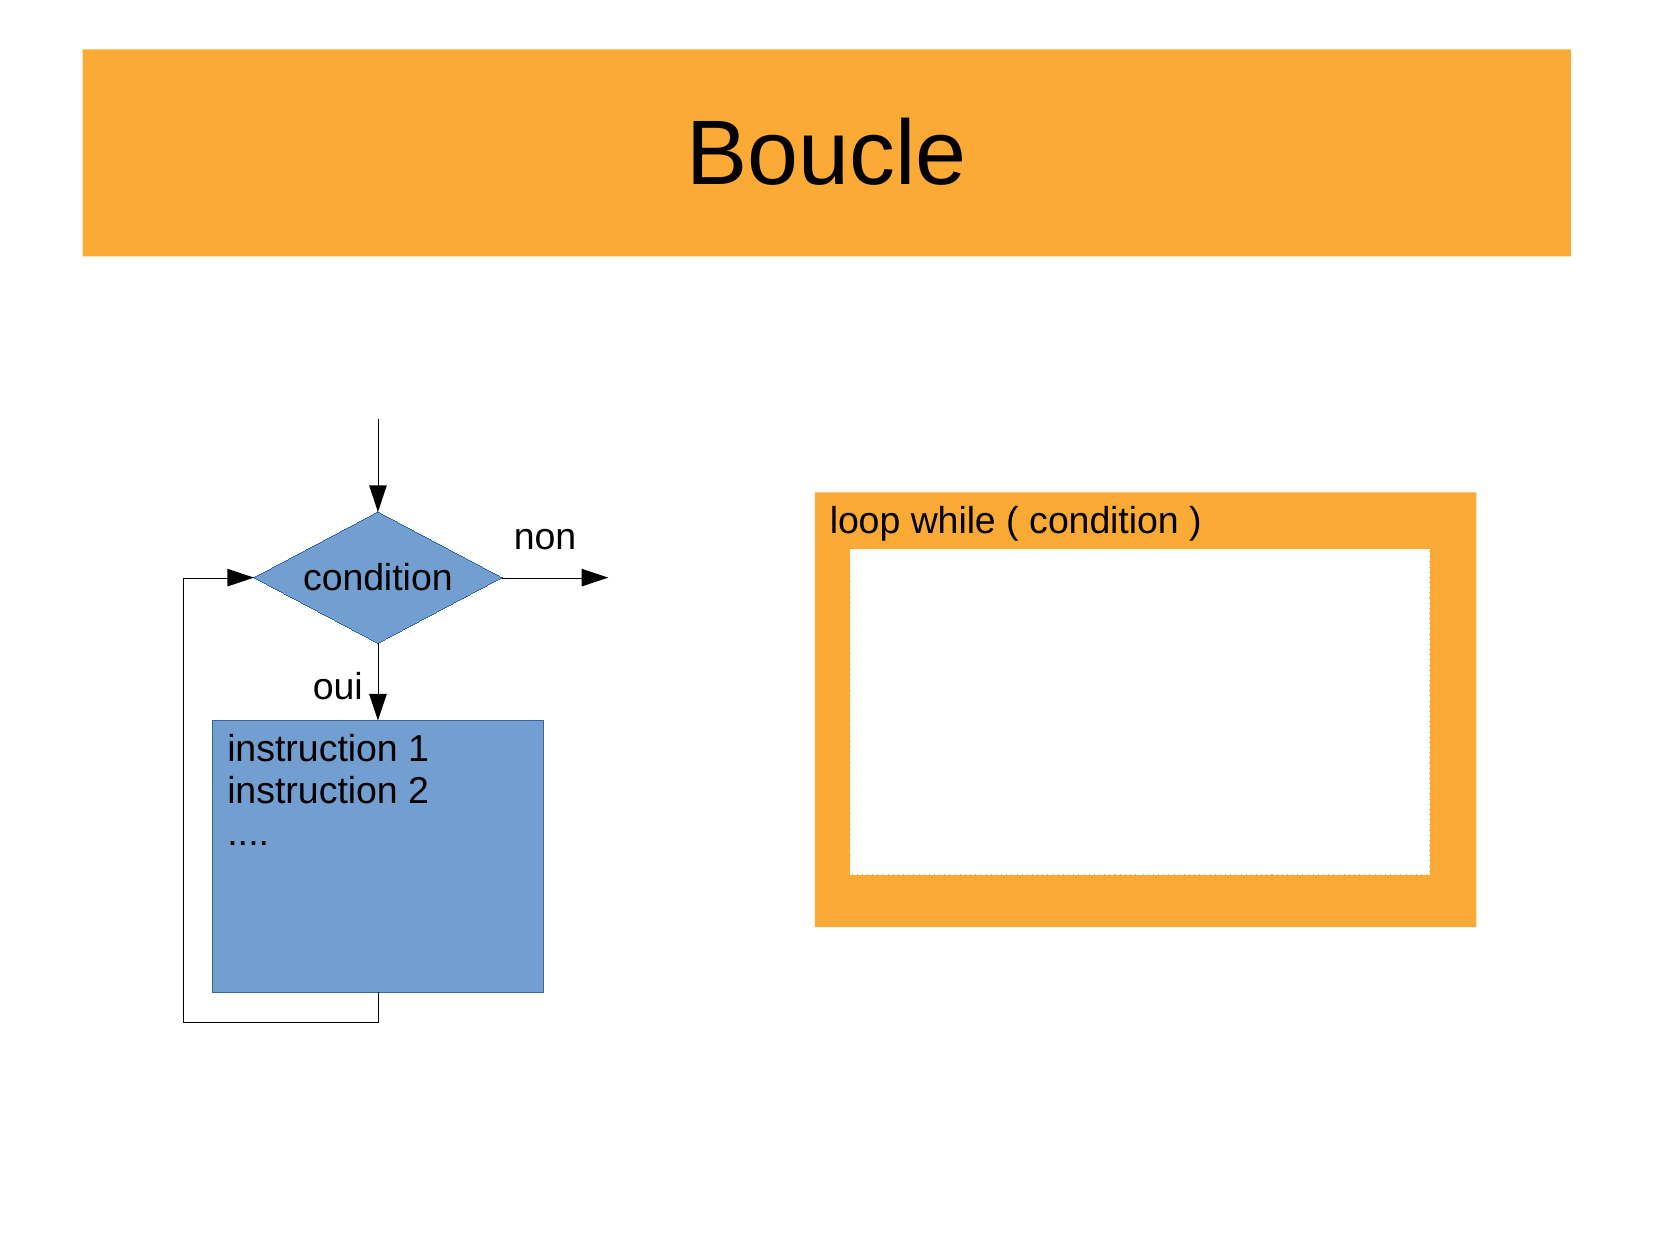

# Boucle
loop while ( condition )
non
condition
oui
instruction 1
instruction 2
....